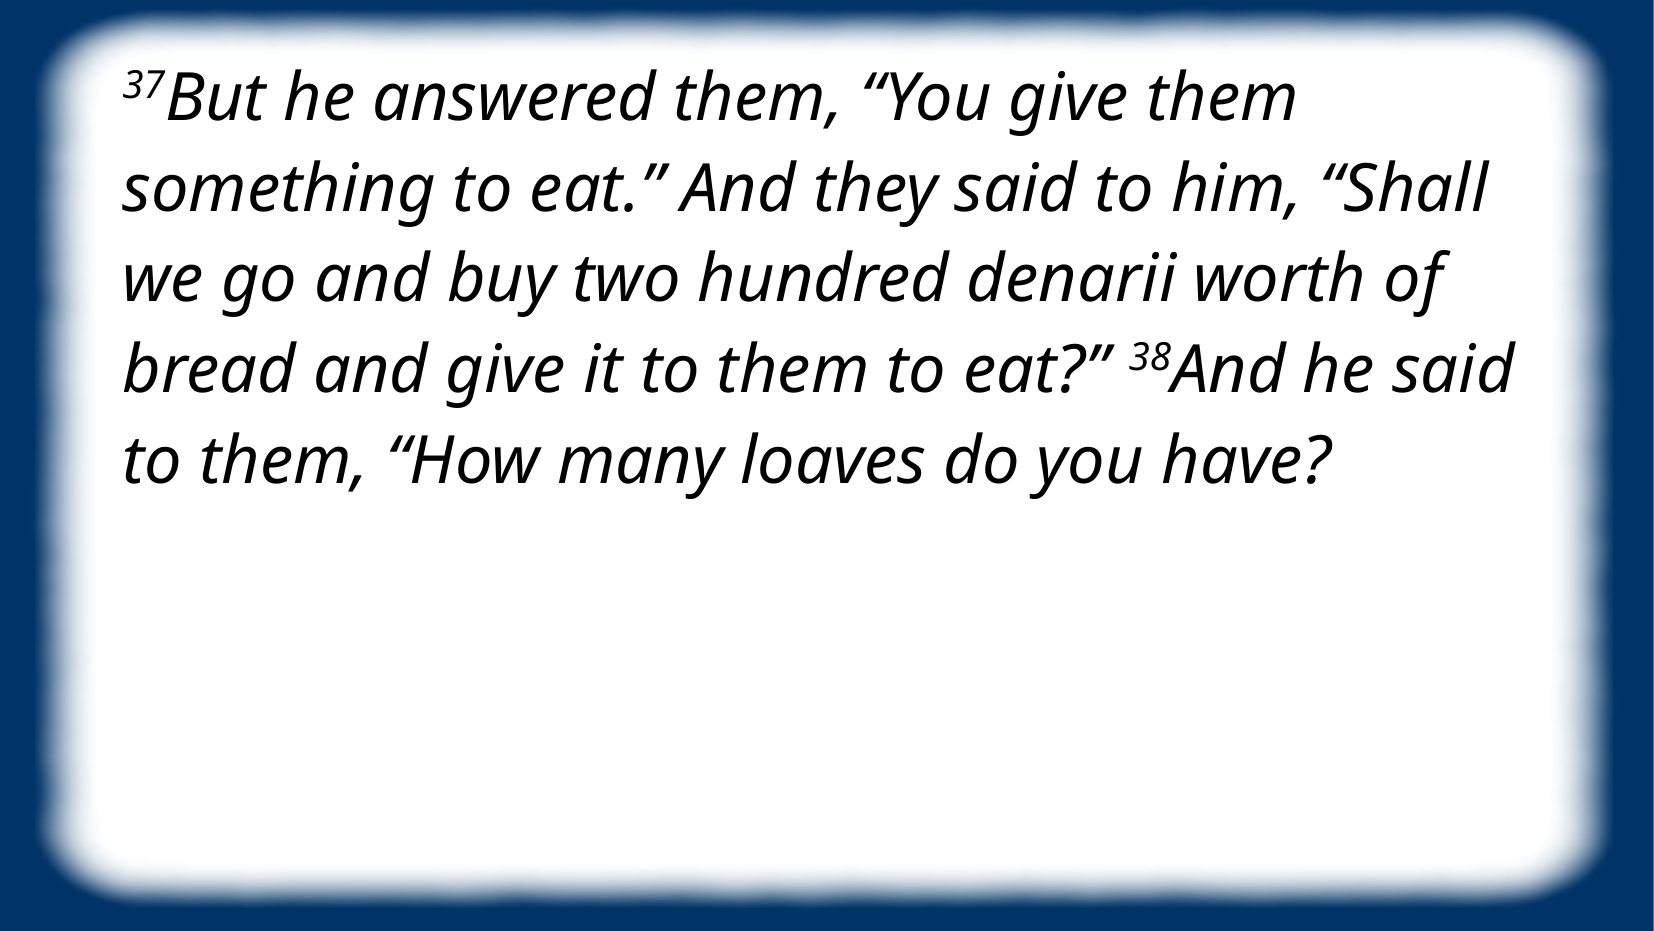

37But he answered them, “You give them something to eat.” And they said to him, “Shall we go and buy two hundred denarii worth of bread and give it to them to eat?” 38And he said to them, “How many loaves do you have?